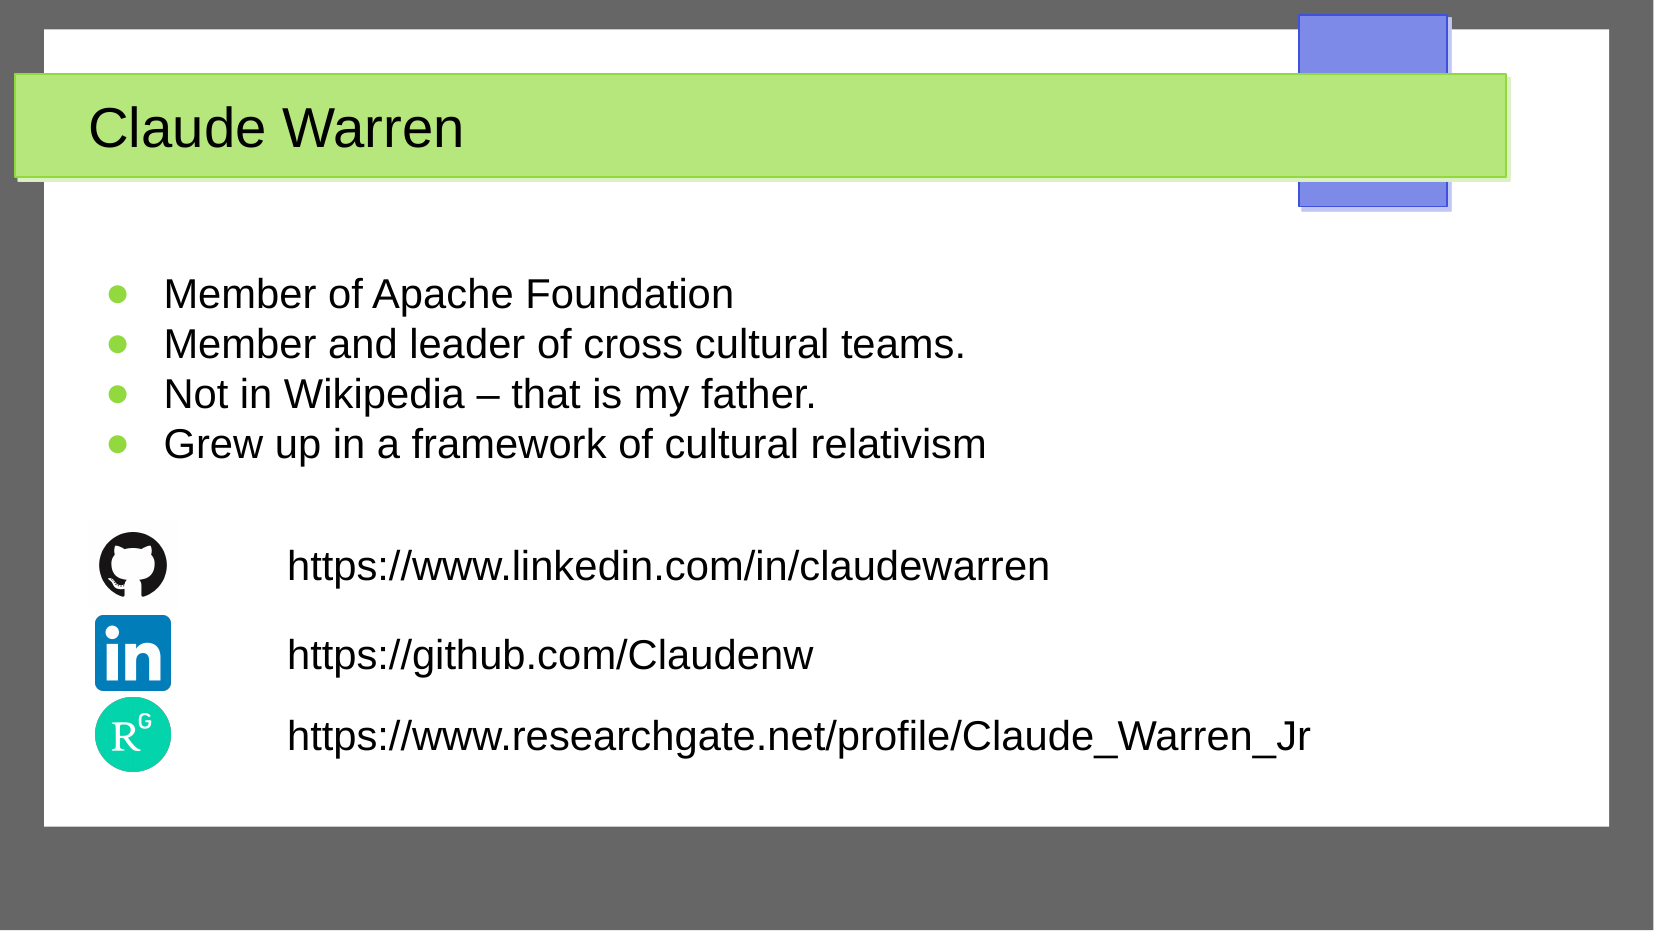

Claude Warren
Member of Apache Foundation
Member and leader of cross cultural teams.
Not in Wikipedia – that is my father.
Grew up in a framework of cultural relativism
https://www.linkedin.com/in/claudewarren
https://github.com/Claudenw
https://www.researchgate.net/profile/Claude_Warren_Jr